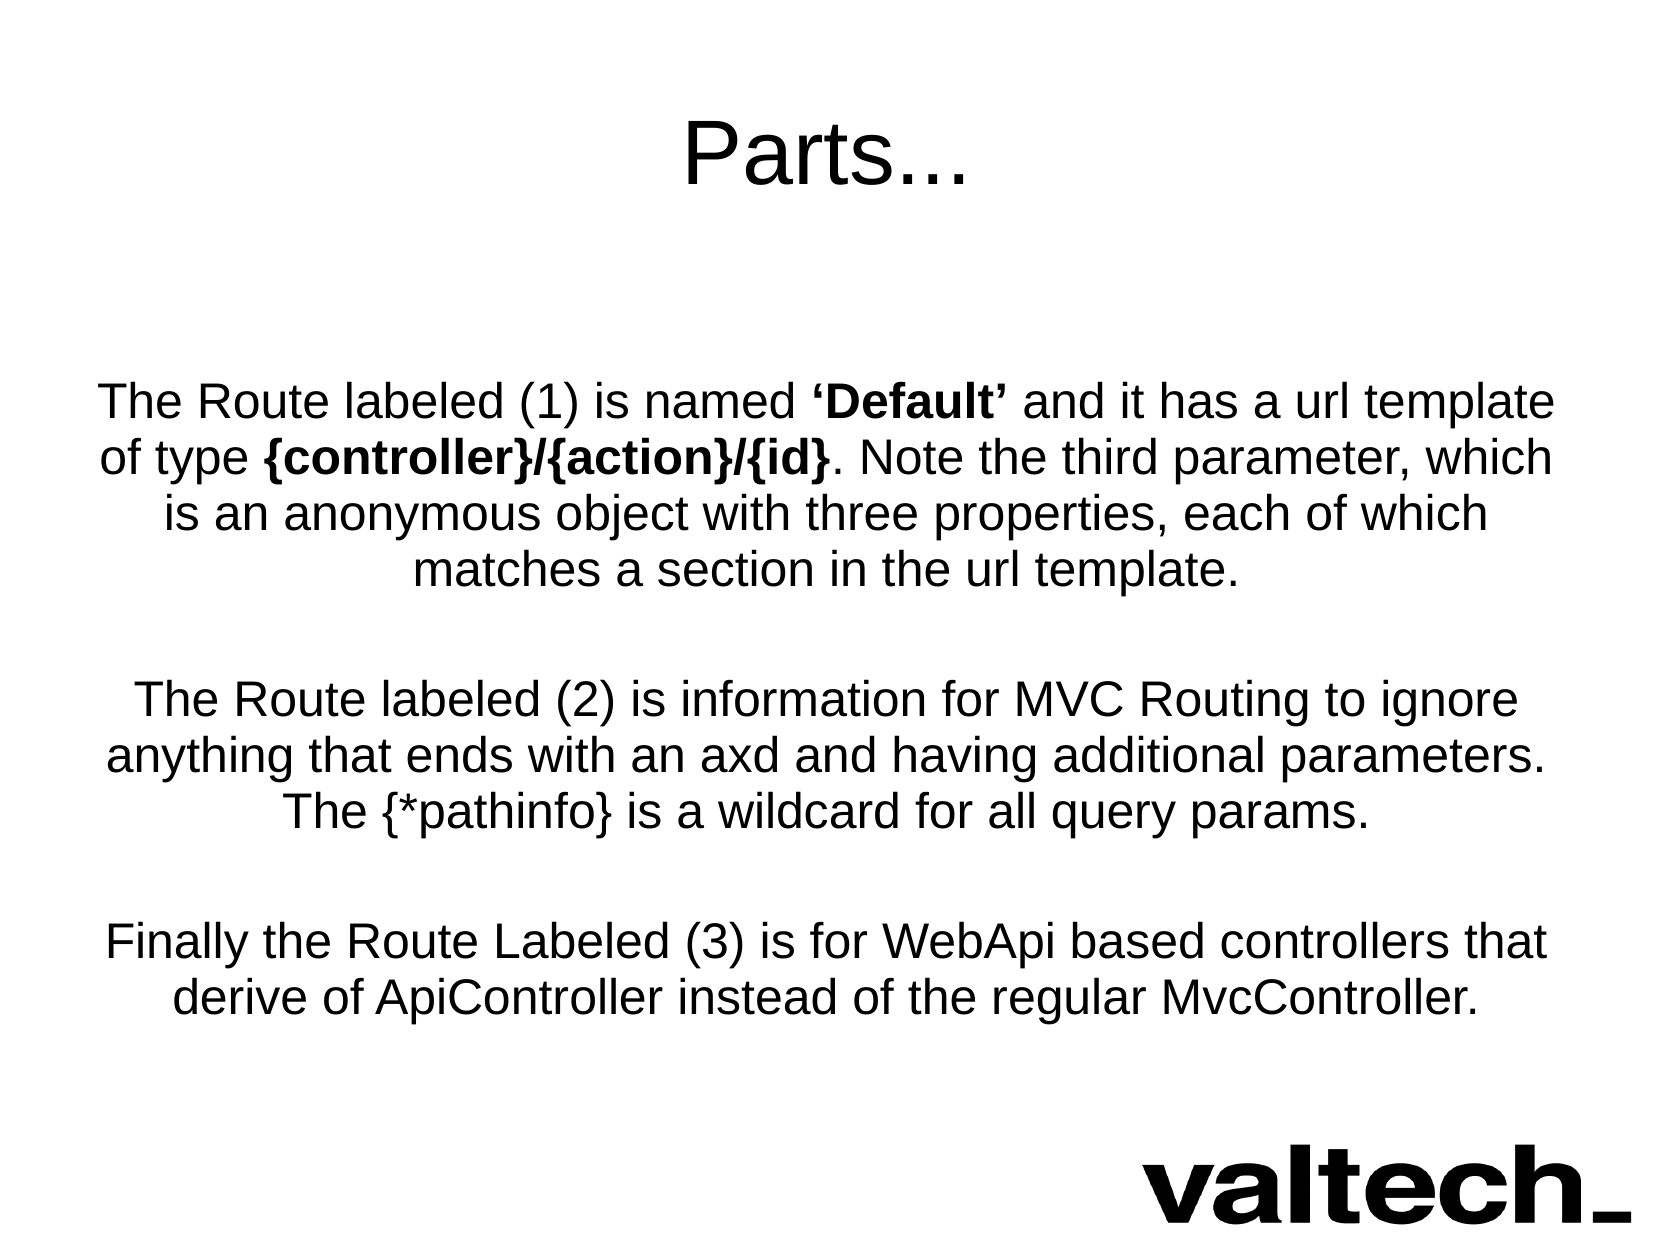

# Parts...
The Route labeled (1) is named ‘Default’ and it has a url template of type {controller}/{action}/{id}. Note the third parameter, which is an anonymous object with three properties, each of which matches a section in the url template.
The Route labeled (2) is information for MVC Routing to ignore anything that ends with an axd and having additional parameters. The {*pathinfo} is a wildcard for all query params.
Finally the Route Labeled (3) is for WebApi based controllers that derive of ApiController instead of the regular MvcController.